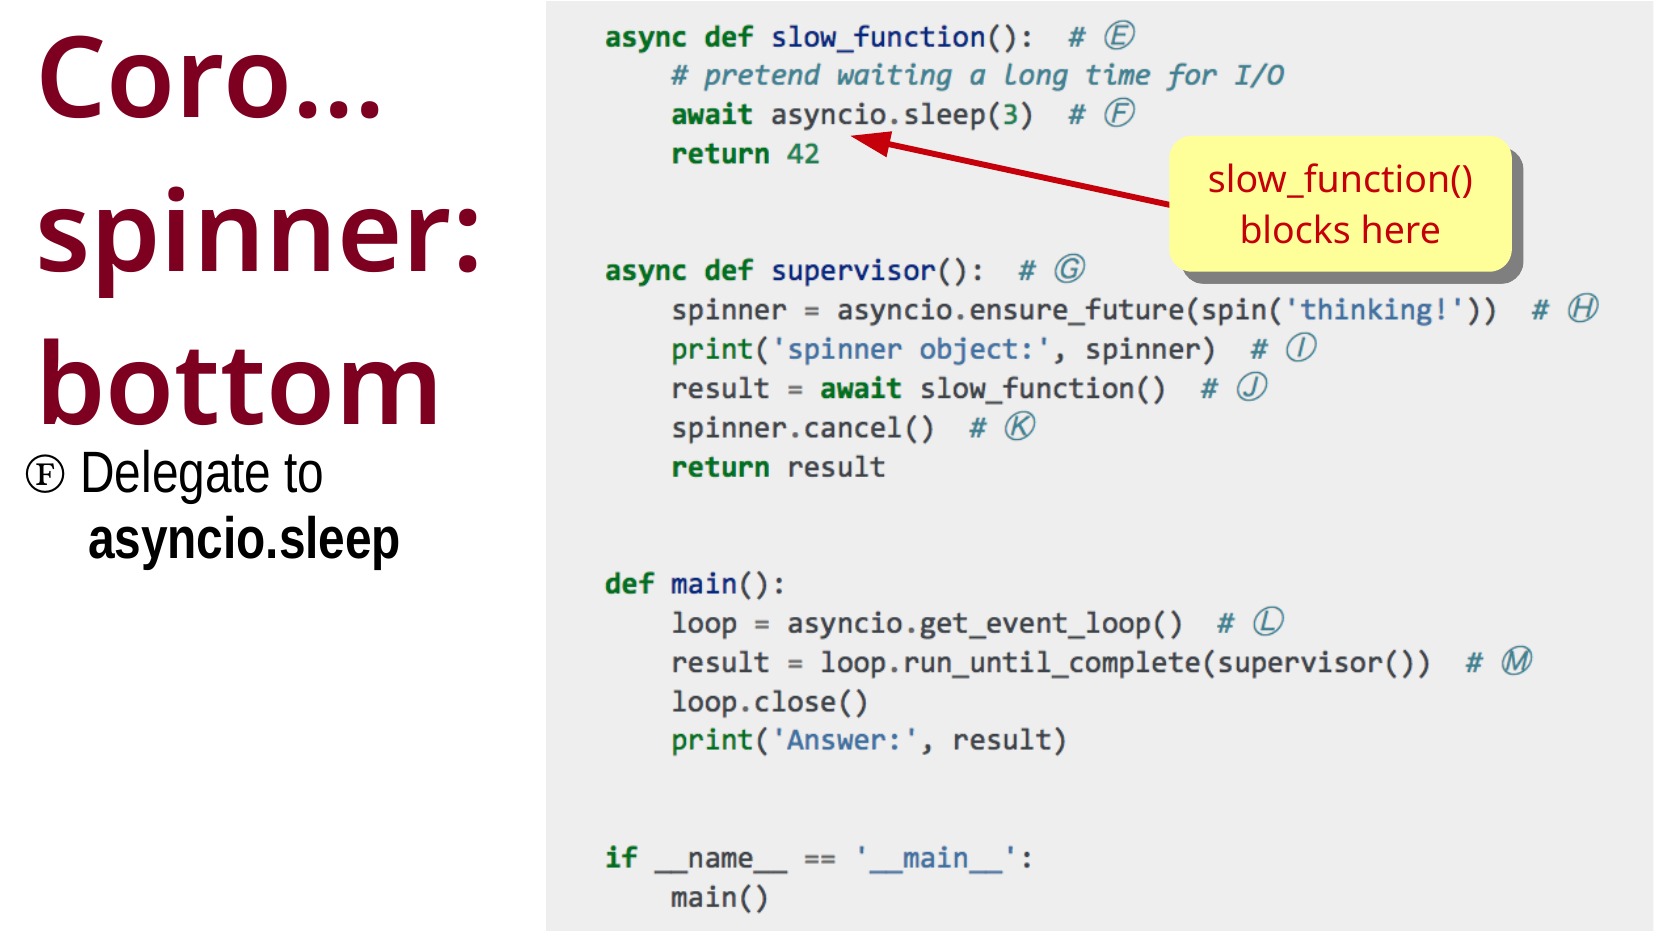

# Coro... spinner: bottom
slow_function()
blocks here
Ⓕ Delegate to asyncio.sleep